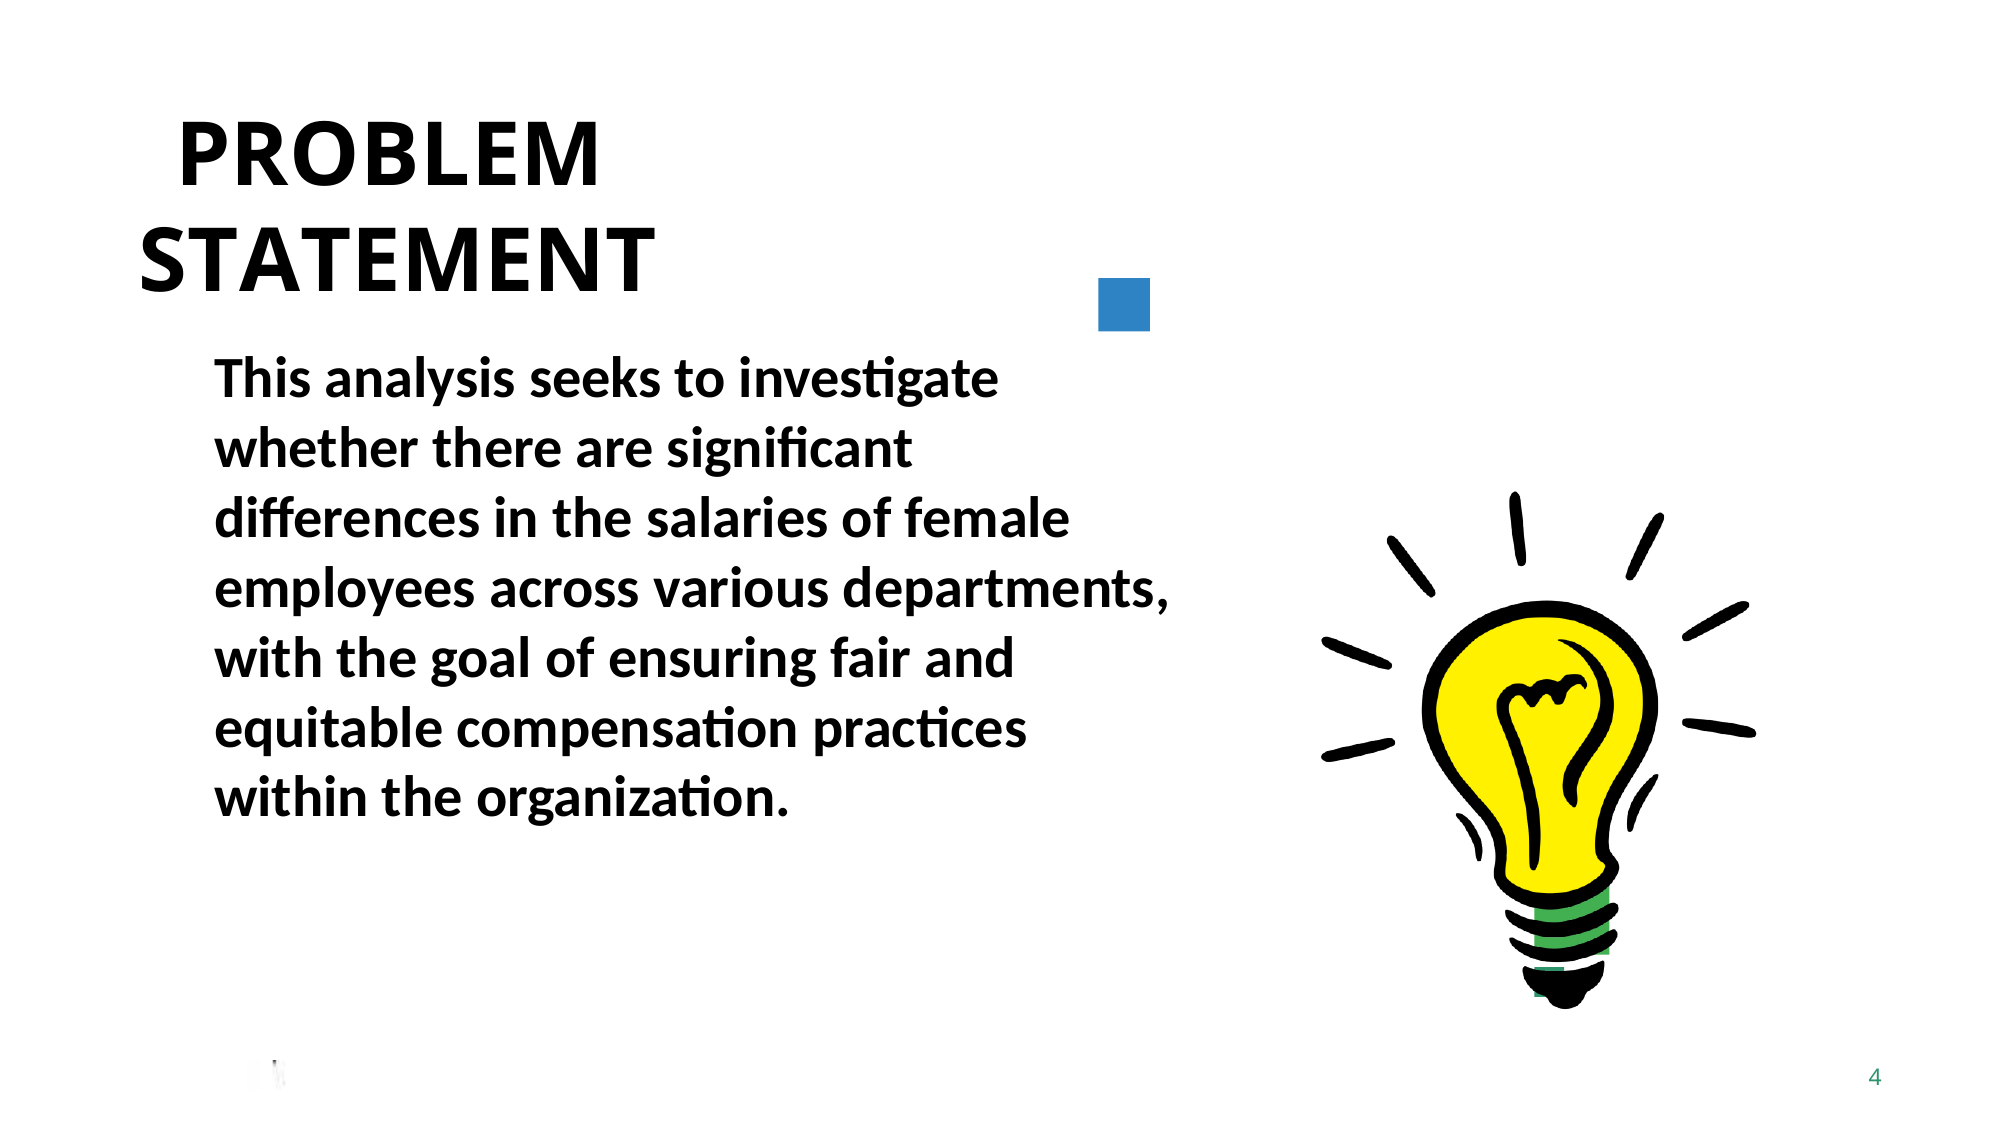

# PROBLEM	STATEMENT
This analysis seeks to investigate whether there are significant differences in the salaries of female employees across various departments, with the goal of ensuring fair and equitable compensation practices within the organization.